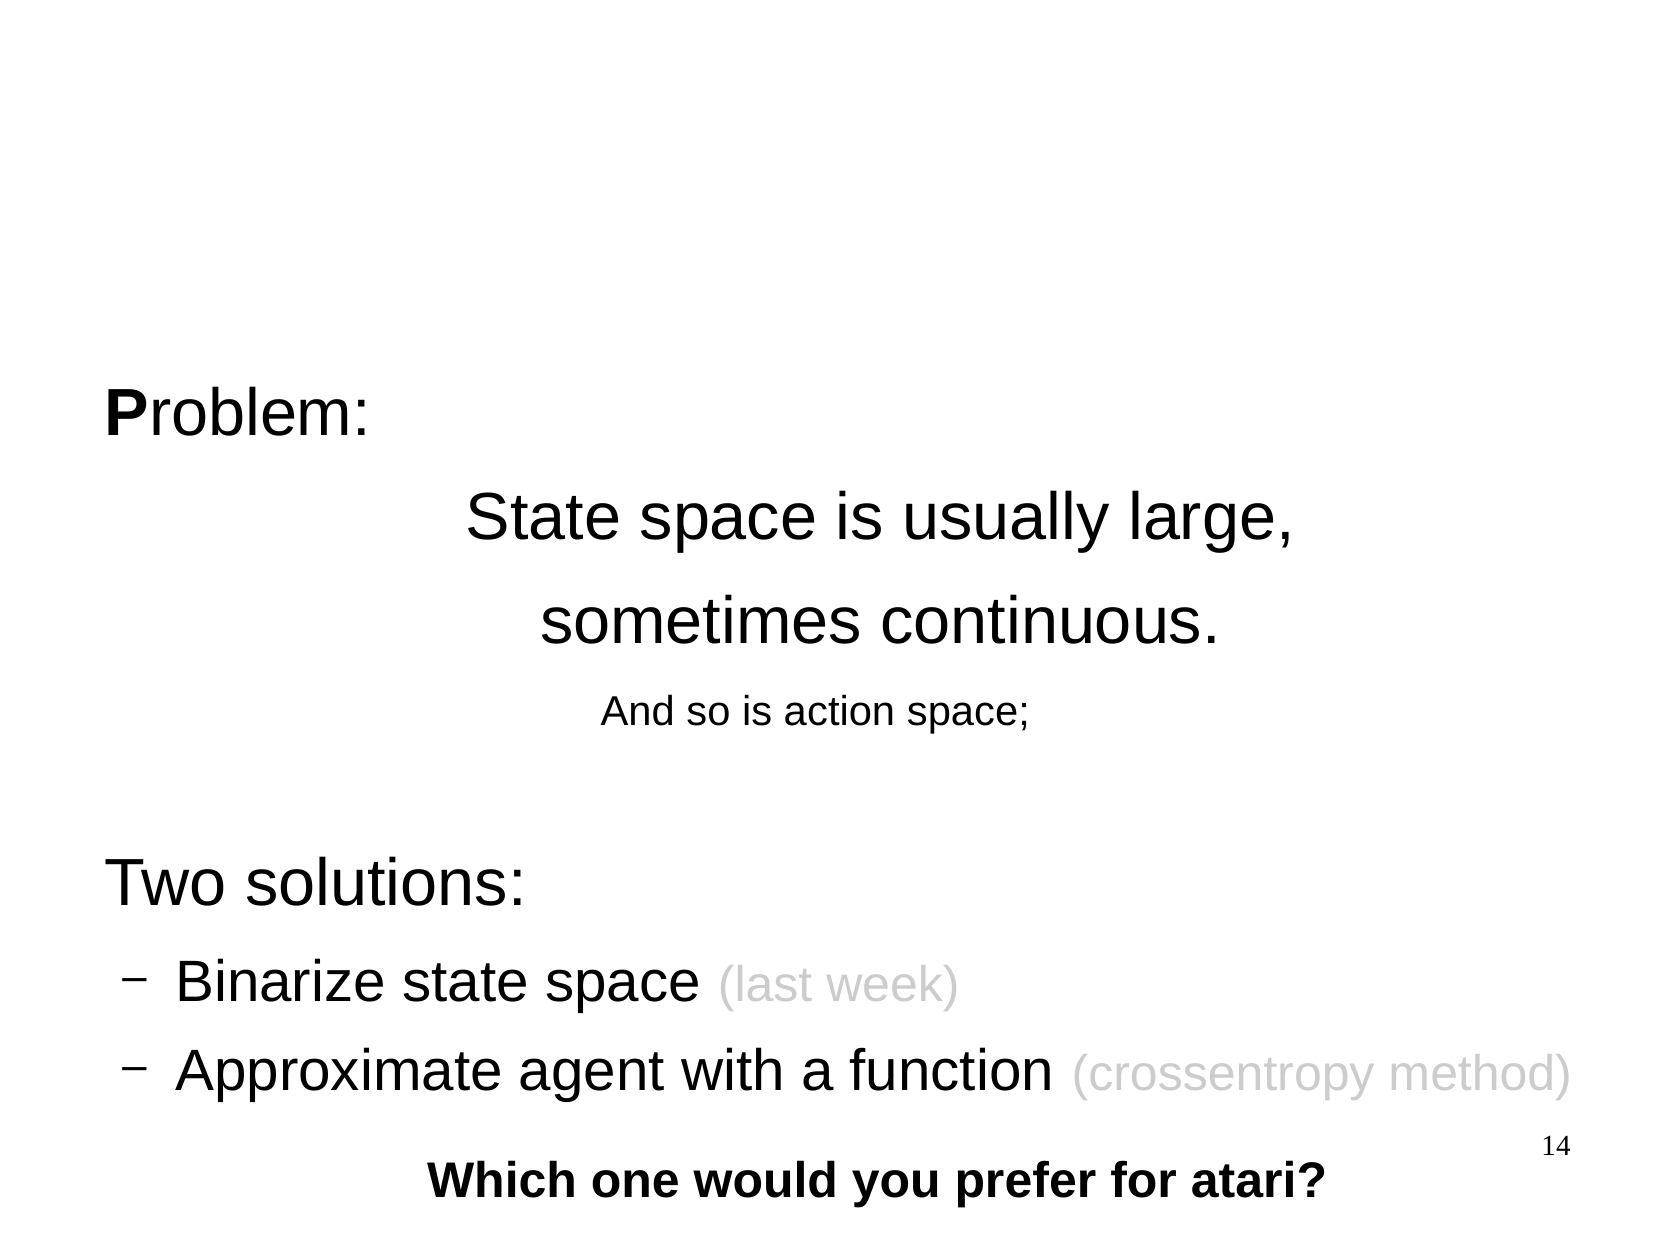

#
Problem:
State space is usually large,
sometimes continuous.
And so is action space;
Two solutions:
Binarize state space (last week)
Approximate agent with a function (crossentropy method)
14
Which one would you prefer for atari?